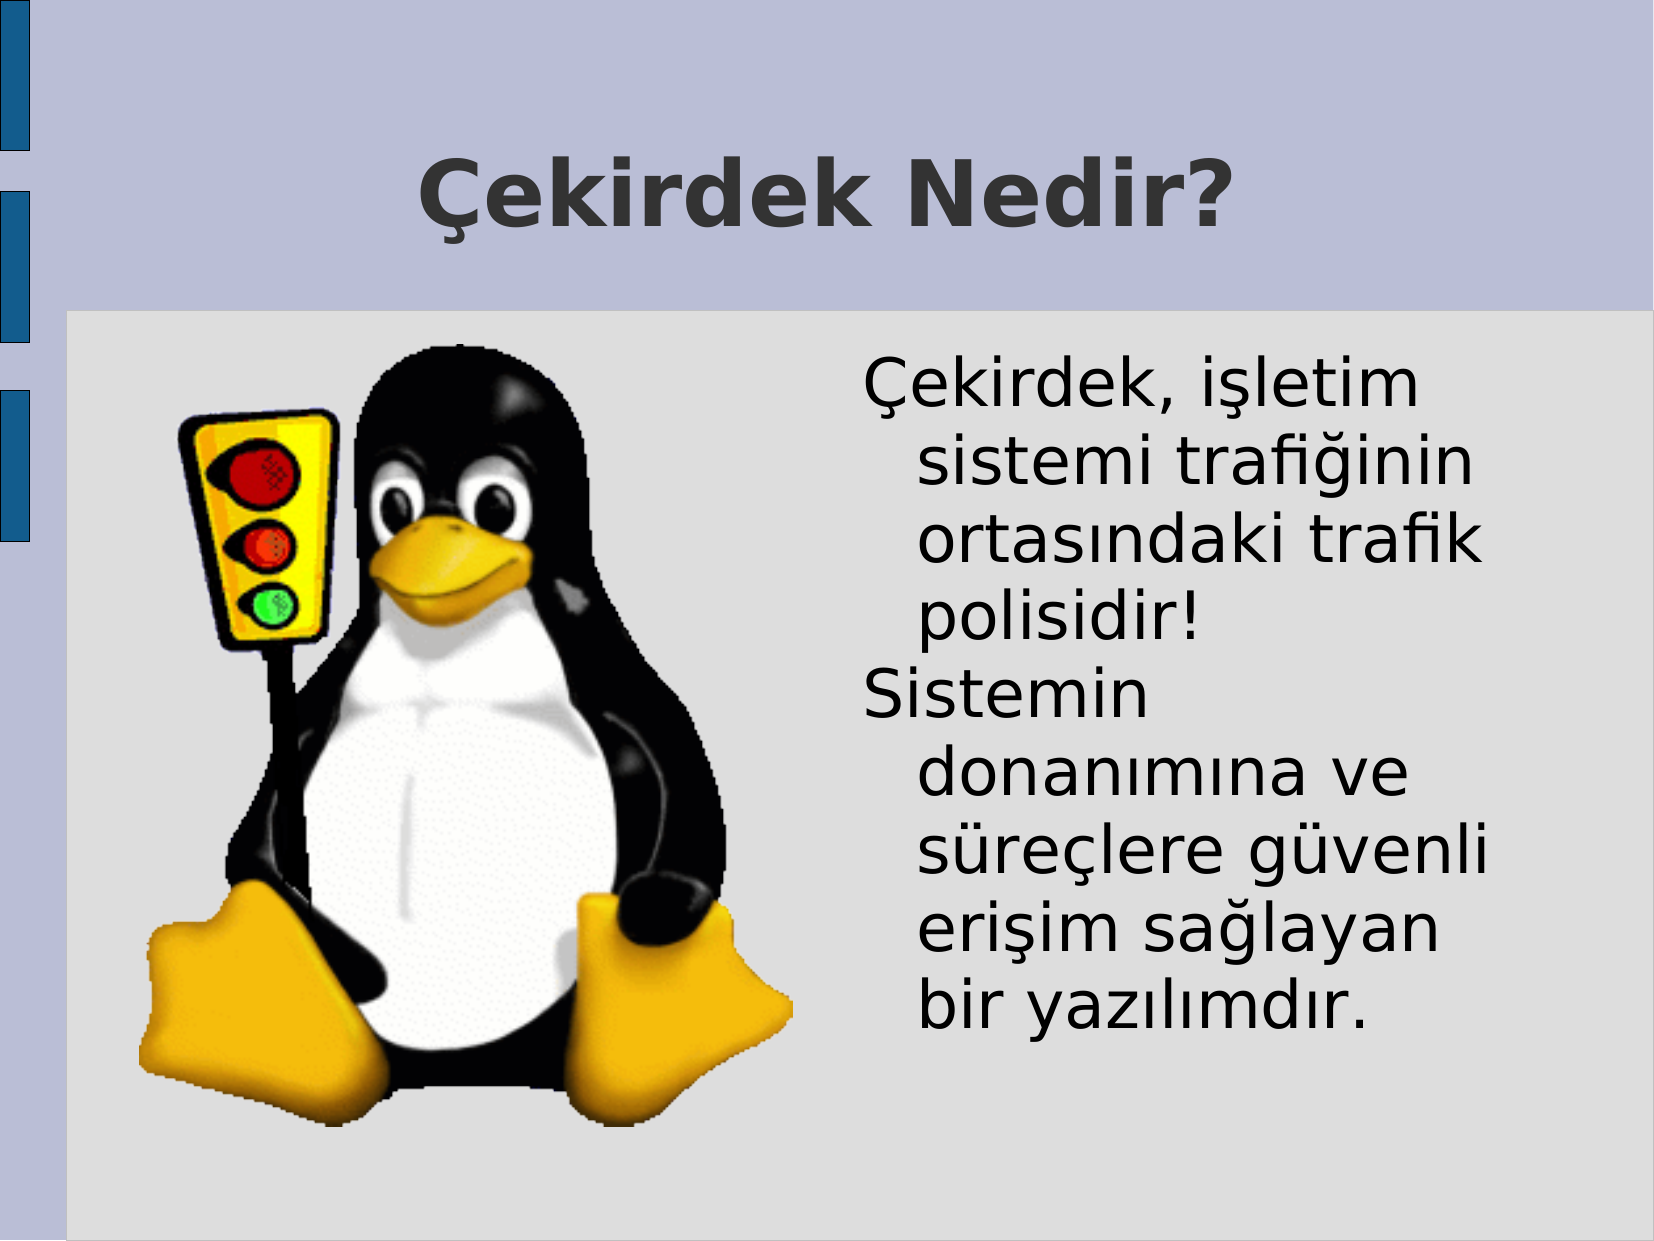

# Çekirdek Nedir?
Çekirdek, işletim sistemi trafiğinin ortasındaki trafik polisidir!
Sistemin donanımına ve süreçlere güvenli erişim sağlayan bir yazılımdır.